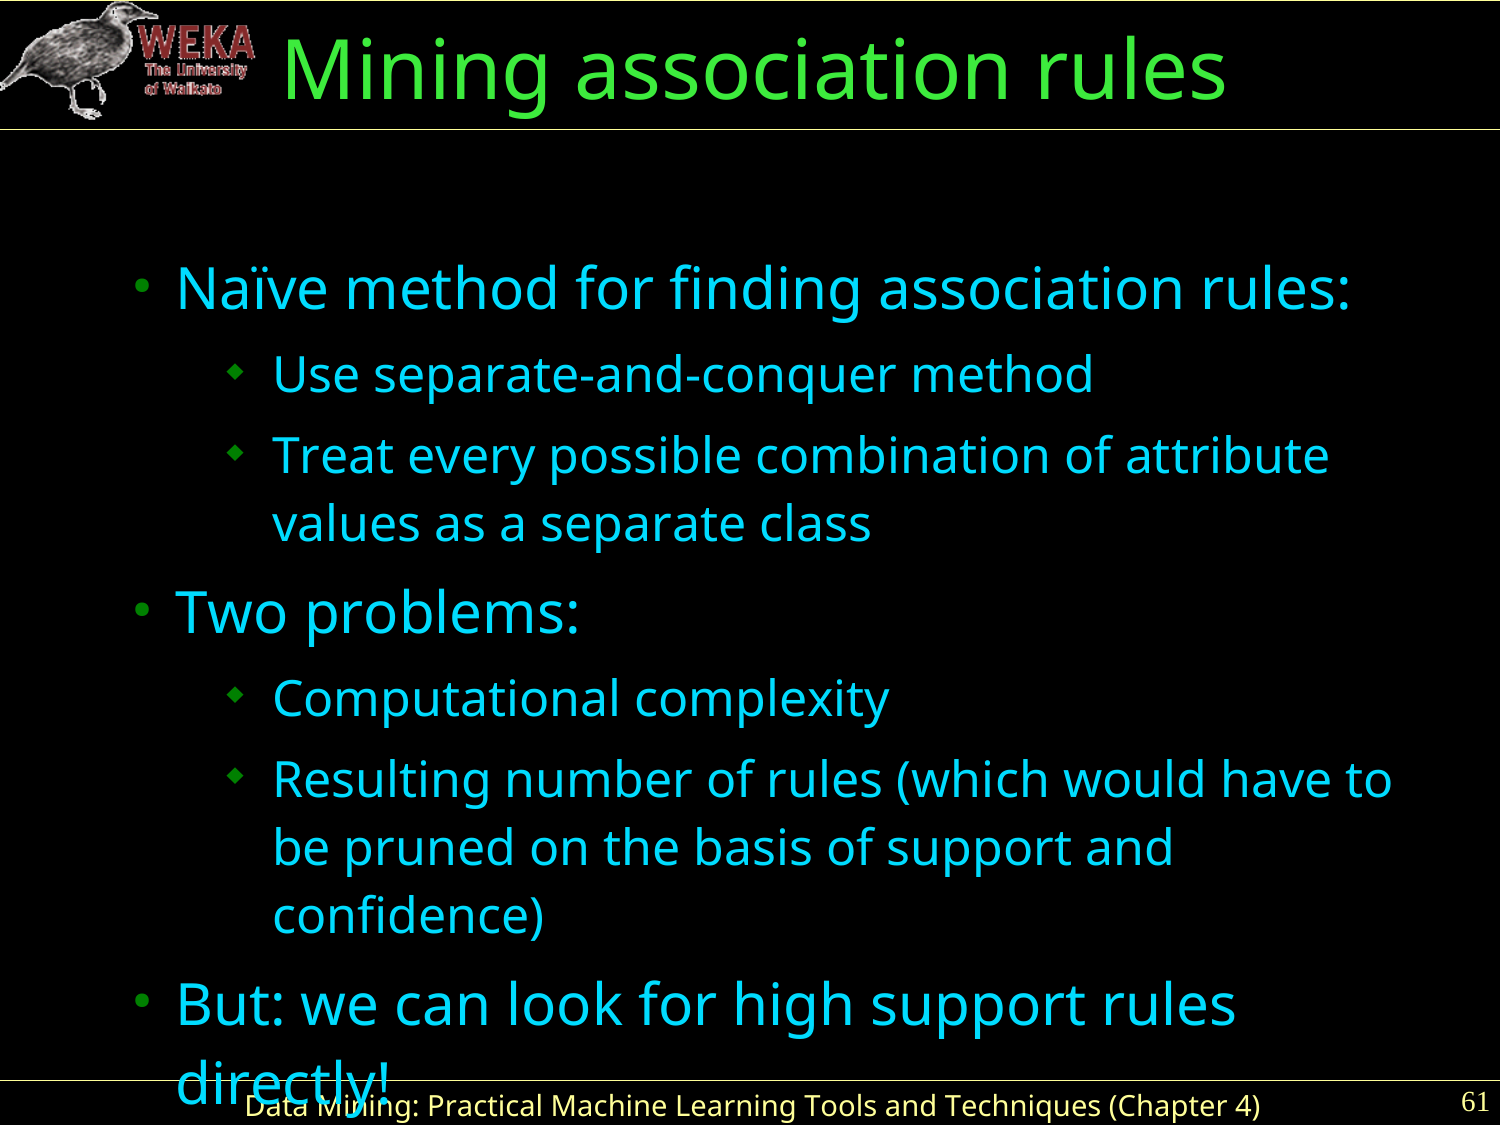

# Mining association rules
Naïve method for finding association rules:
Use separate-and-conquer method
Treat every possible combination of attribute values as a separate class
Two problems:
Computational complexity
Resulting number of rules (which would have to be pruned on the basis of support and confidence)
But: we can look for high support rules directly!
Data Mining: Practical Machine Learning Tools and Techniques (Chapter 4)
61